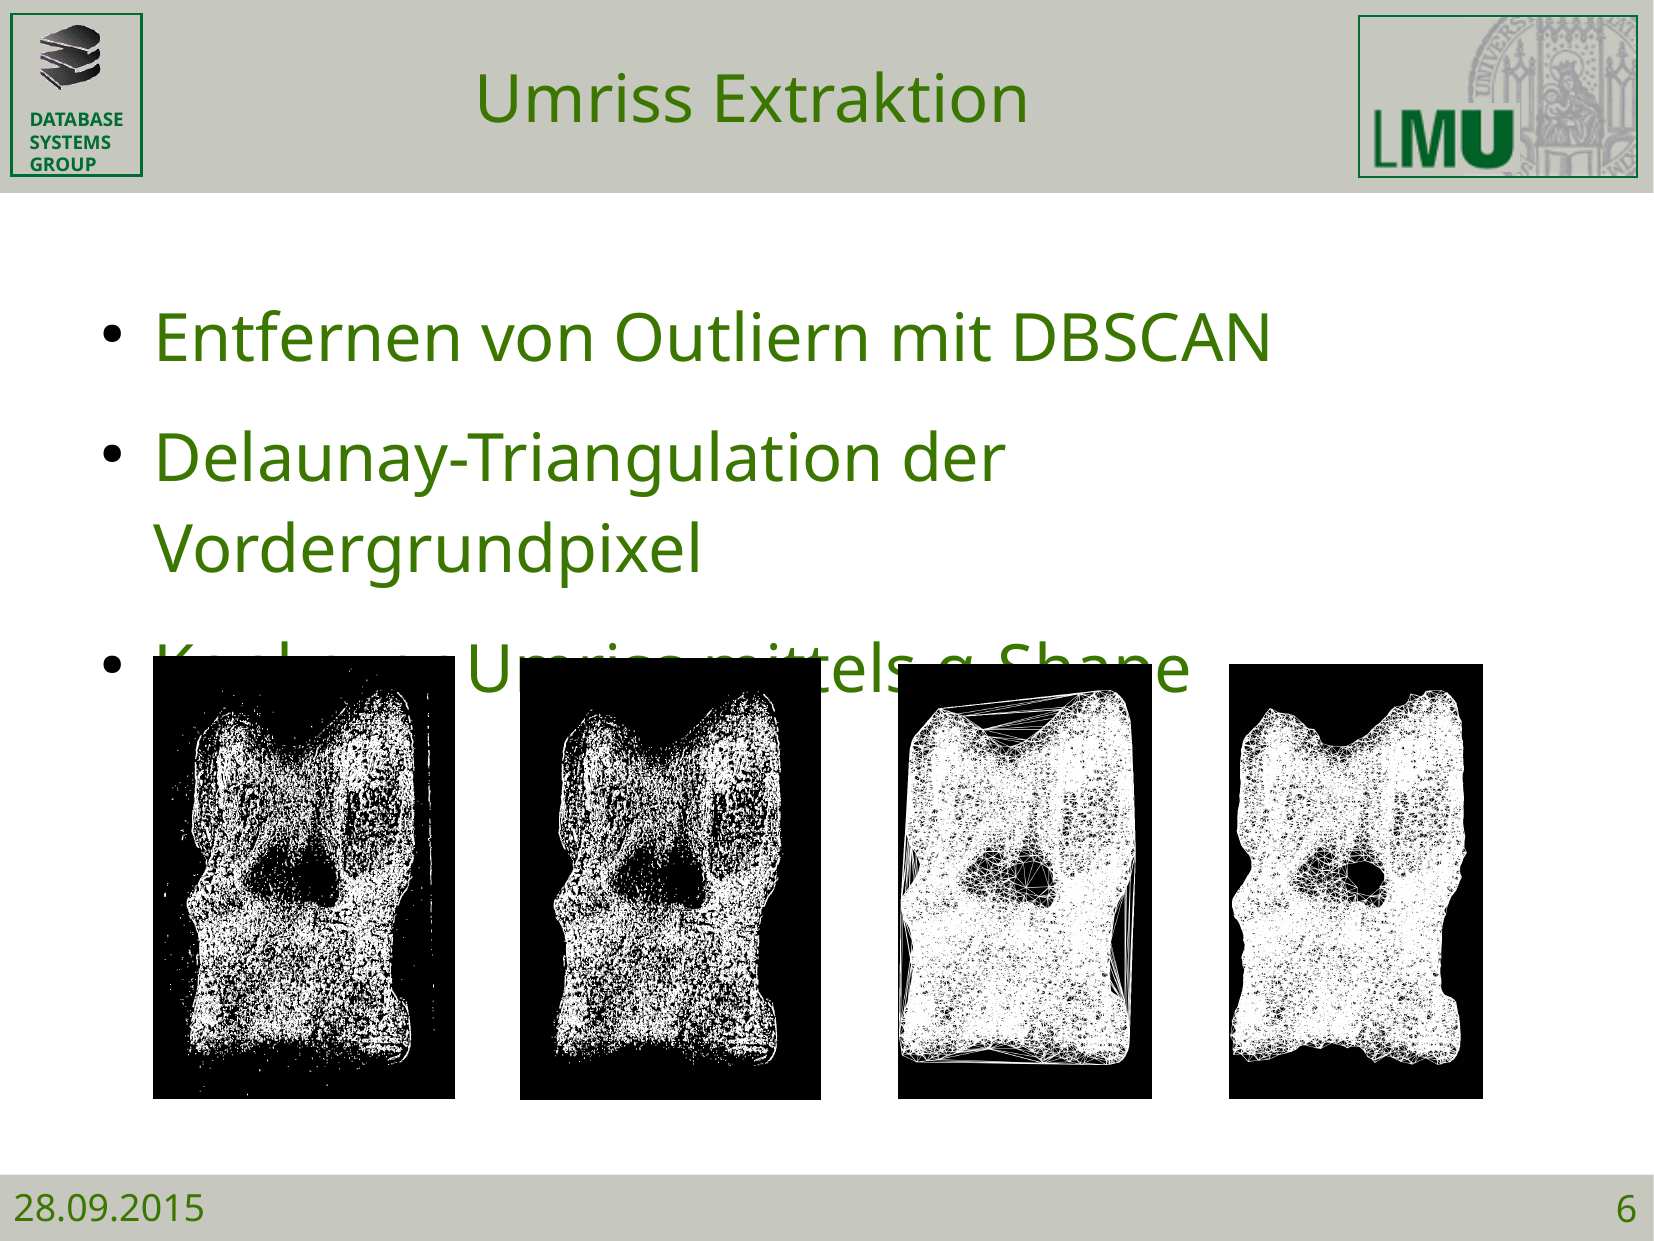

# Umriss Extraktion
Entfernen von Outliern mit DBSCAN
Delaunay-Triangulation der Vordergrundpixel
Konkaver Umriss mittels α-Shape
28.09.2015
6